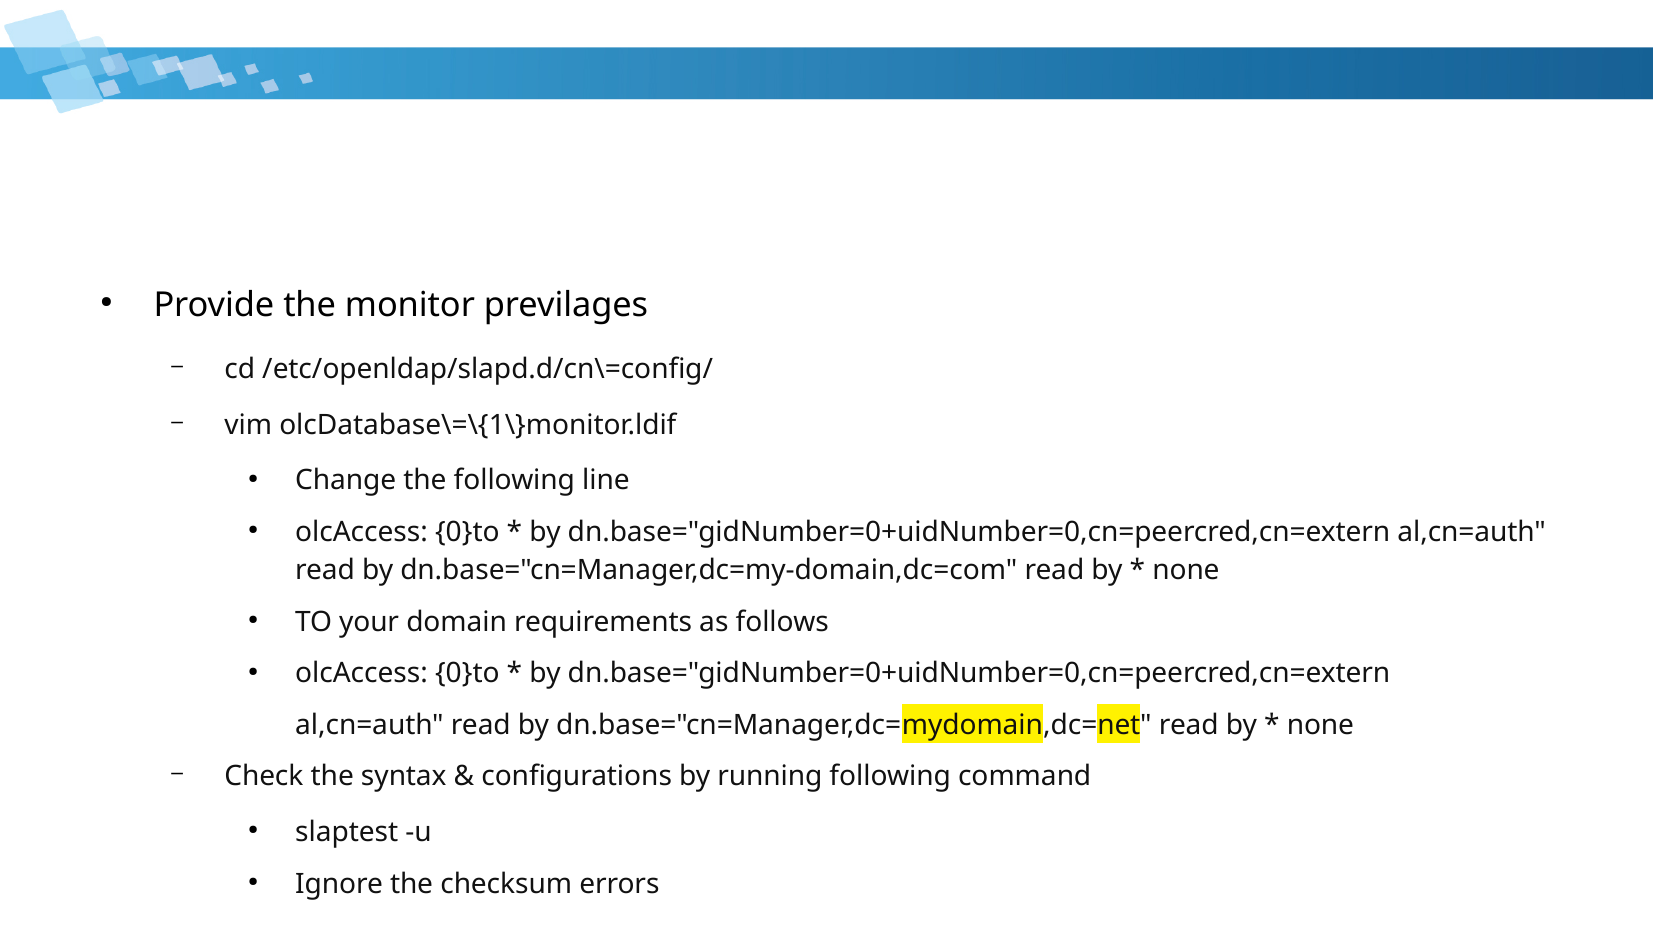

#
Provide the monitor previlages
cd /etc/openldap/slapd.d/cn\=config/
vim olcDatabase\=\{1\}monitor.ldif
Change the following line
olcAccess: {0}to * by dn.base="gidNumber=0+uidNumber=0,cn=peercred,cn=extern al,cn=auth" read by dn.base="cn=Manager,dc=my-domain,dc=com" read by * none
TO your domain requirements as follows
olcAccess: {0}to * by dn.base="gidNumber=0+uidNumber=0,cn=peercred,cn=extern
al,cn=auth" read by dn.base="cn=Manager,dc=mydomain,dc=net" read by * none
Check the syntax & configurations by running following command
slaptest -u
Ignore the checksum errors